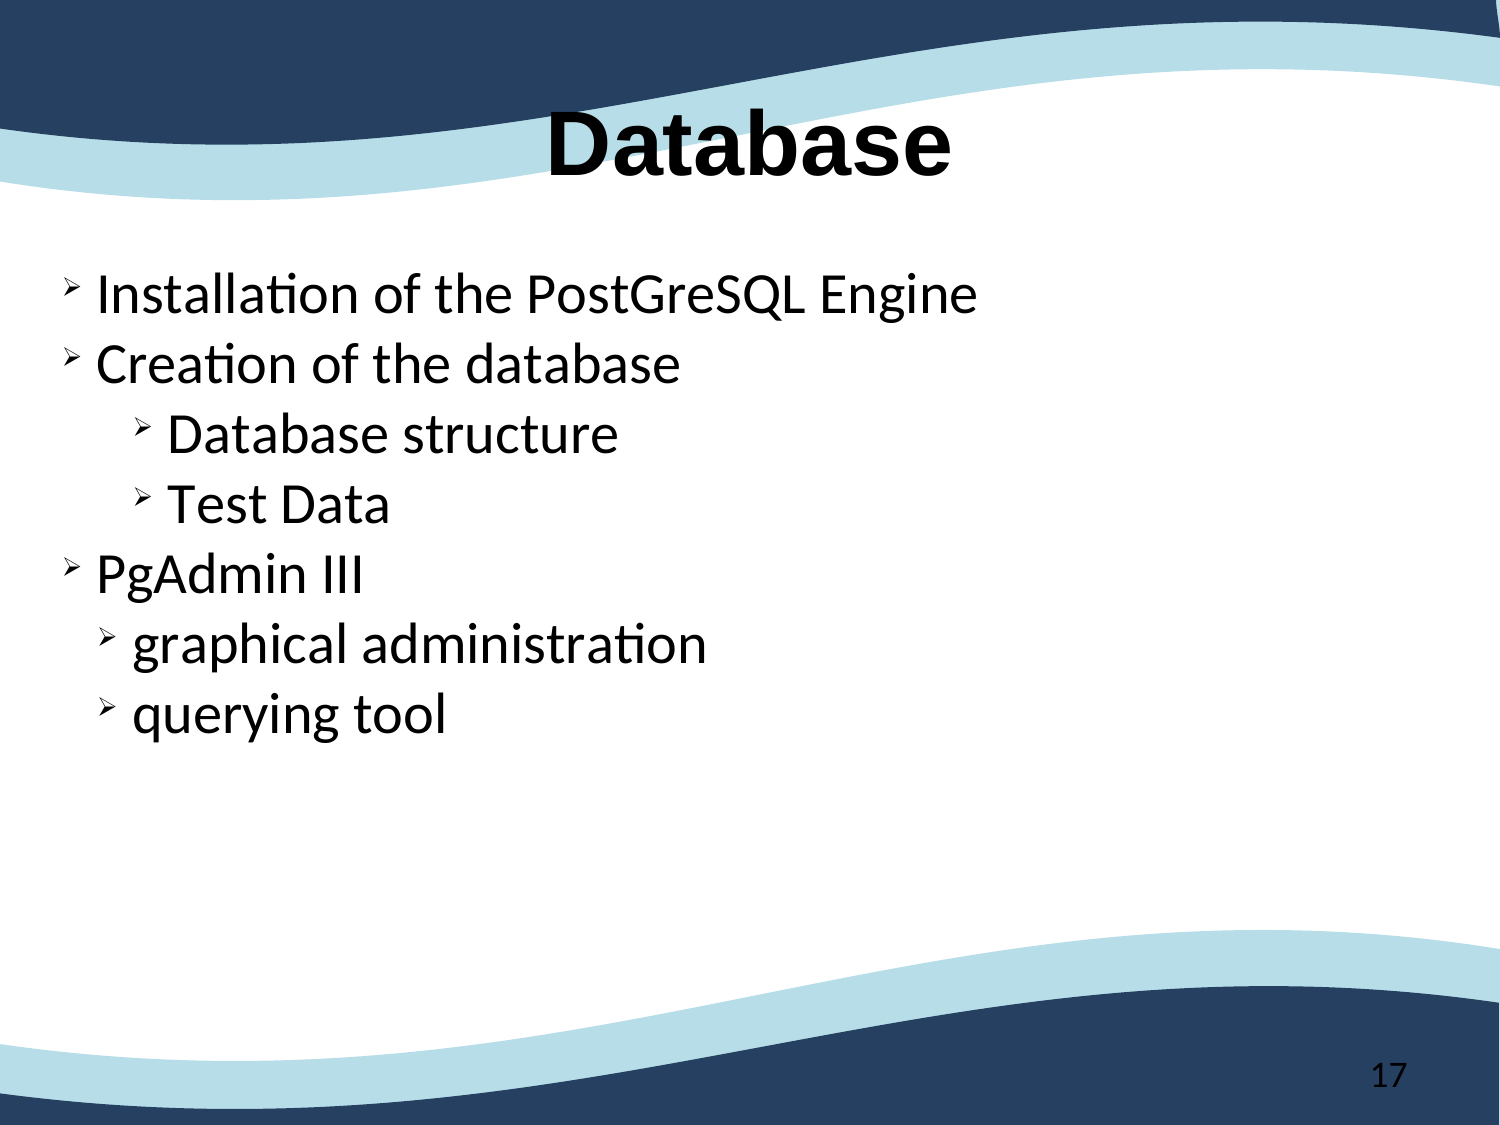

# Database
 Installation of the PostGreSQL Engine
 Creation of the database
Database structure
Test Data
 PgAdmin III
graphical administration
querying tool
17